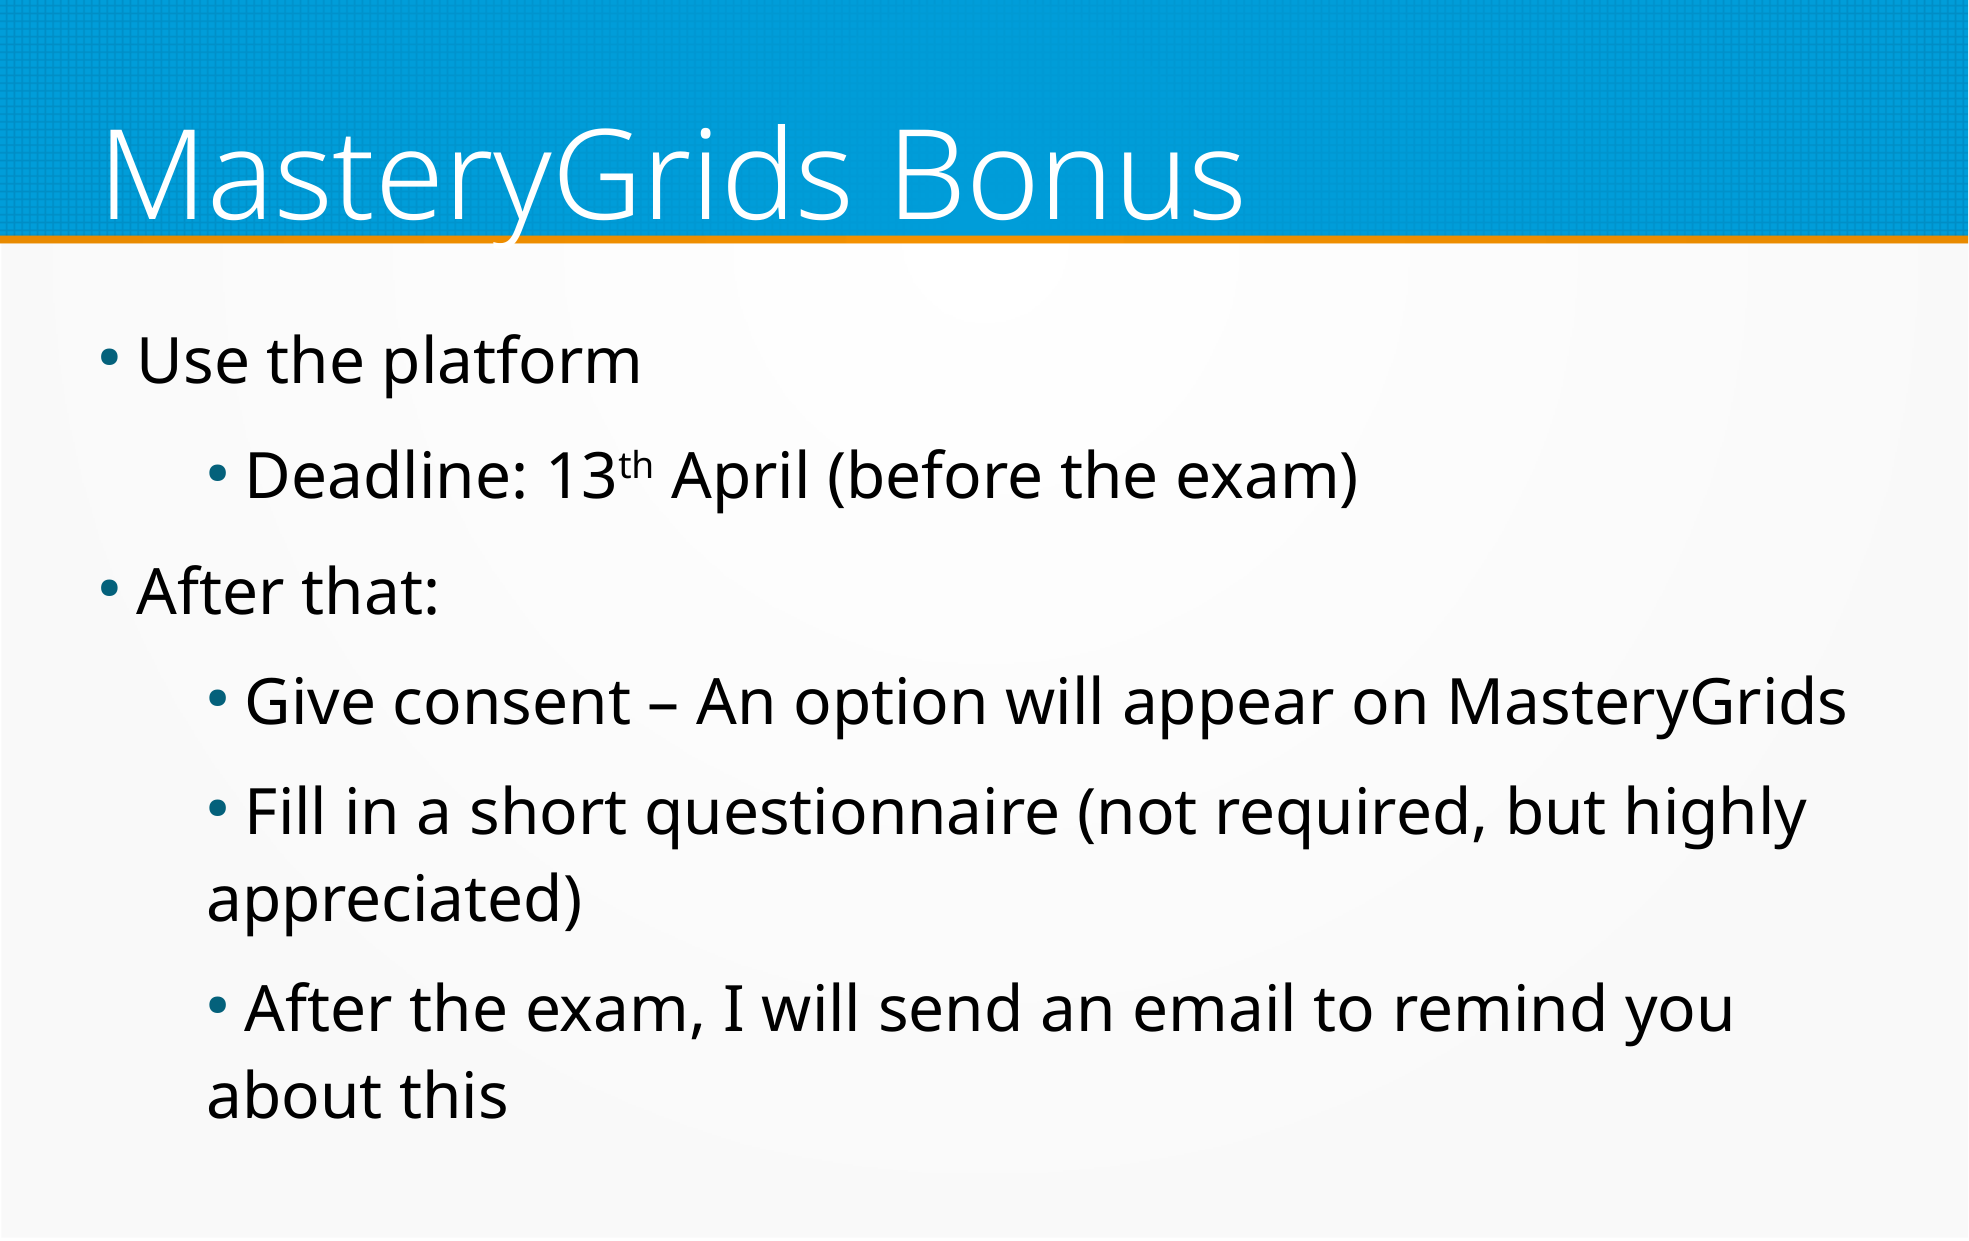

# MasteryGrids Bonus
 Use the platform
 Deadline: 13th April (before the exam)
 After that:
 Give consent – An option will appear on MasteryGrids
 Fill in a short questionnaire (not required, but highly appreciated)
 After the exam, I will send an email to remind you about this